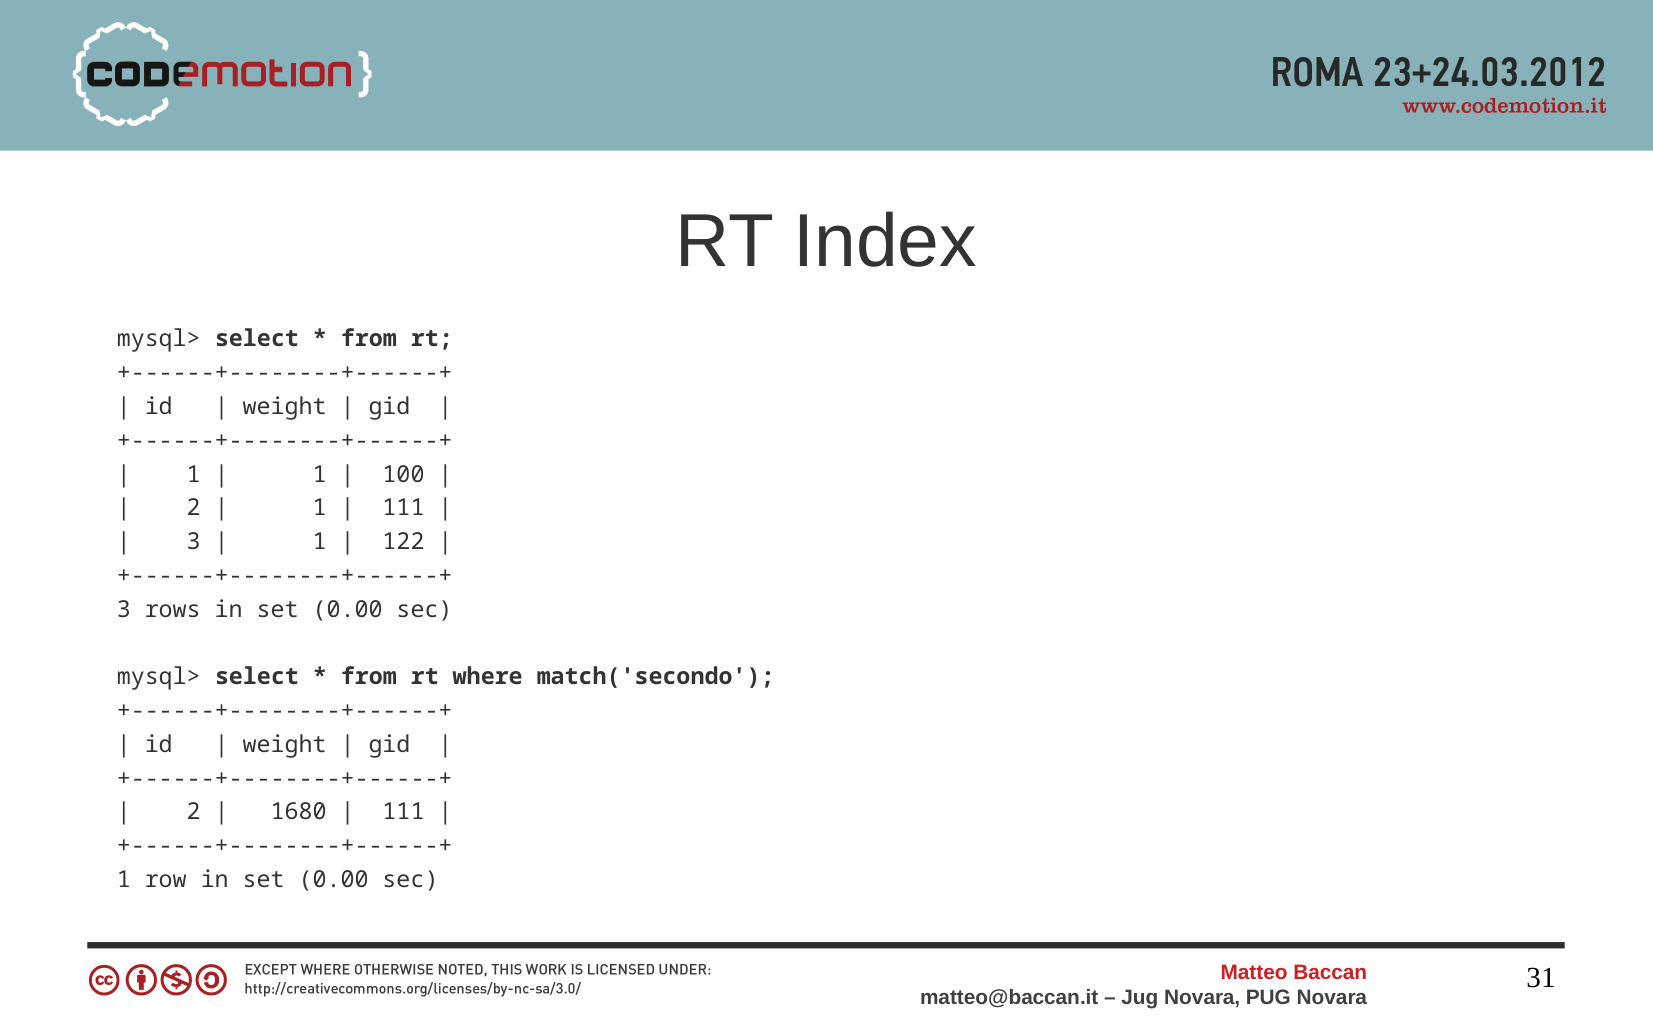

# RT Index
mysql> select * from rt;
+------+--------+------+
| id | weight | gid |
+------+--------+------+
| 1 | 1 | 100 |
| 2 | 1 | 111 |
| 3 | 1 | 122 |
+------+--------+------+
3 rows in set (0.00 sec)
mysql> select * from rt where match('secondo');
+------+--------+------+
| id | weight | gid |
+------+--------+------+
| 2 | 1680 | 111 |
+------+--------+------+
1 row in set (0.00 sec)
31